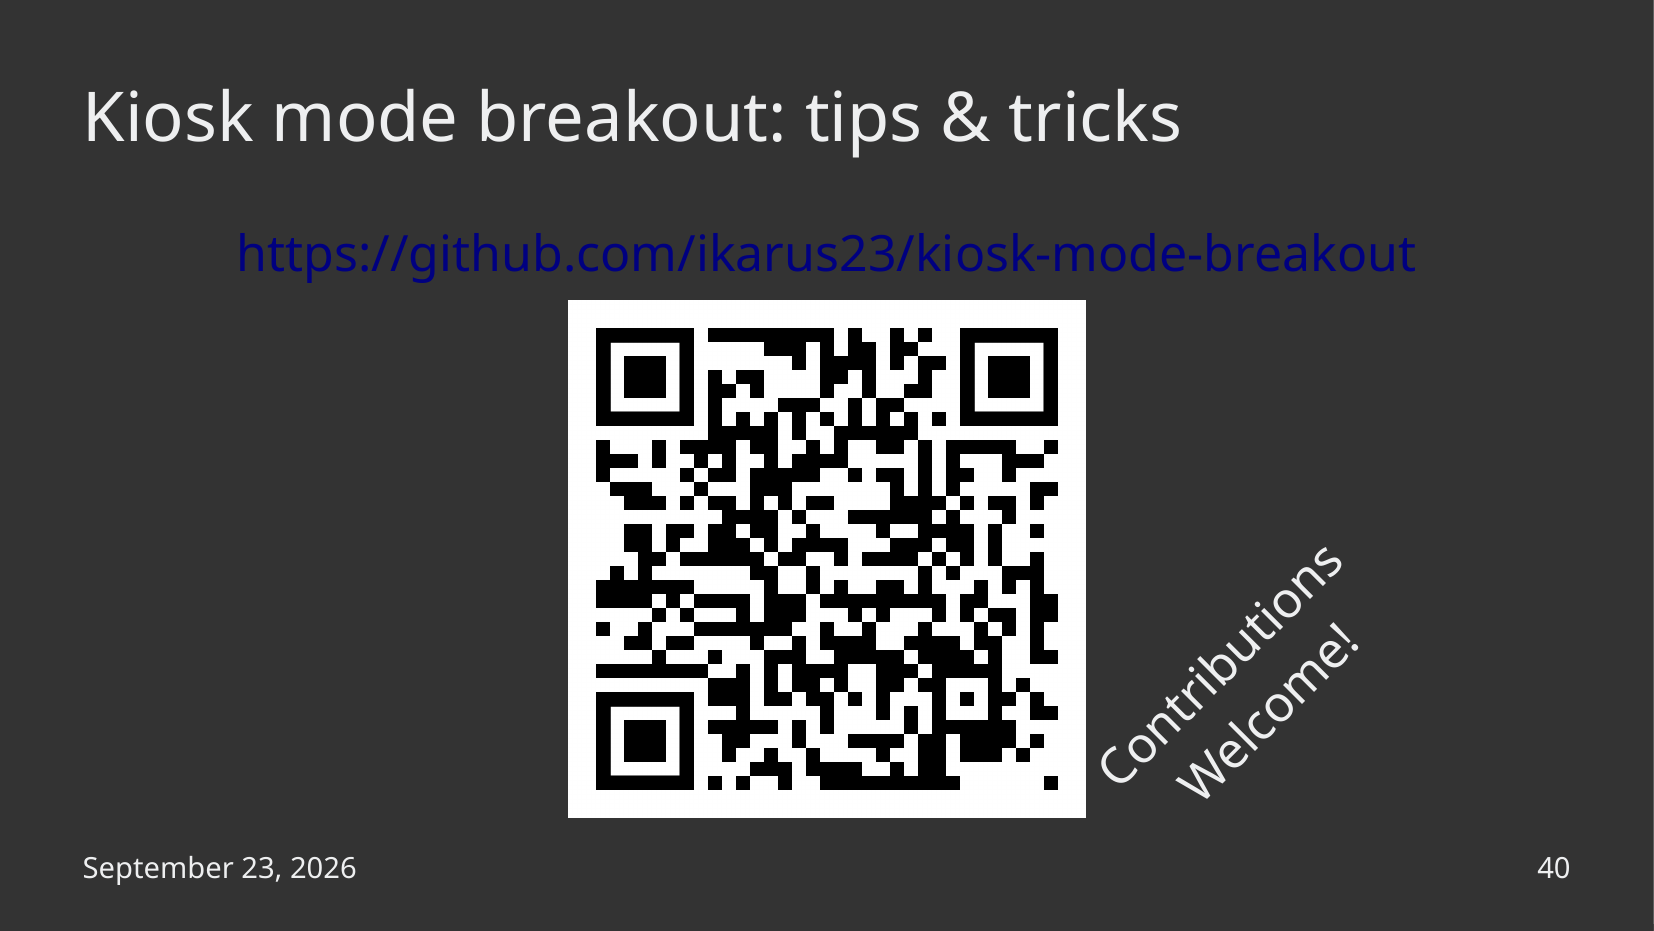

# Kiosk mode breakout: tips & tricks
https://github.com/ikarus23/kiosk-mode-breakout
Contributions
Welcome!
40